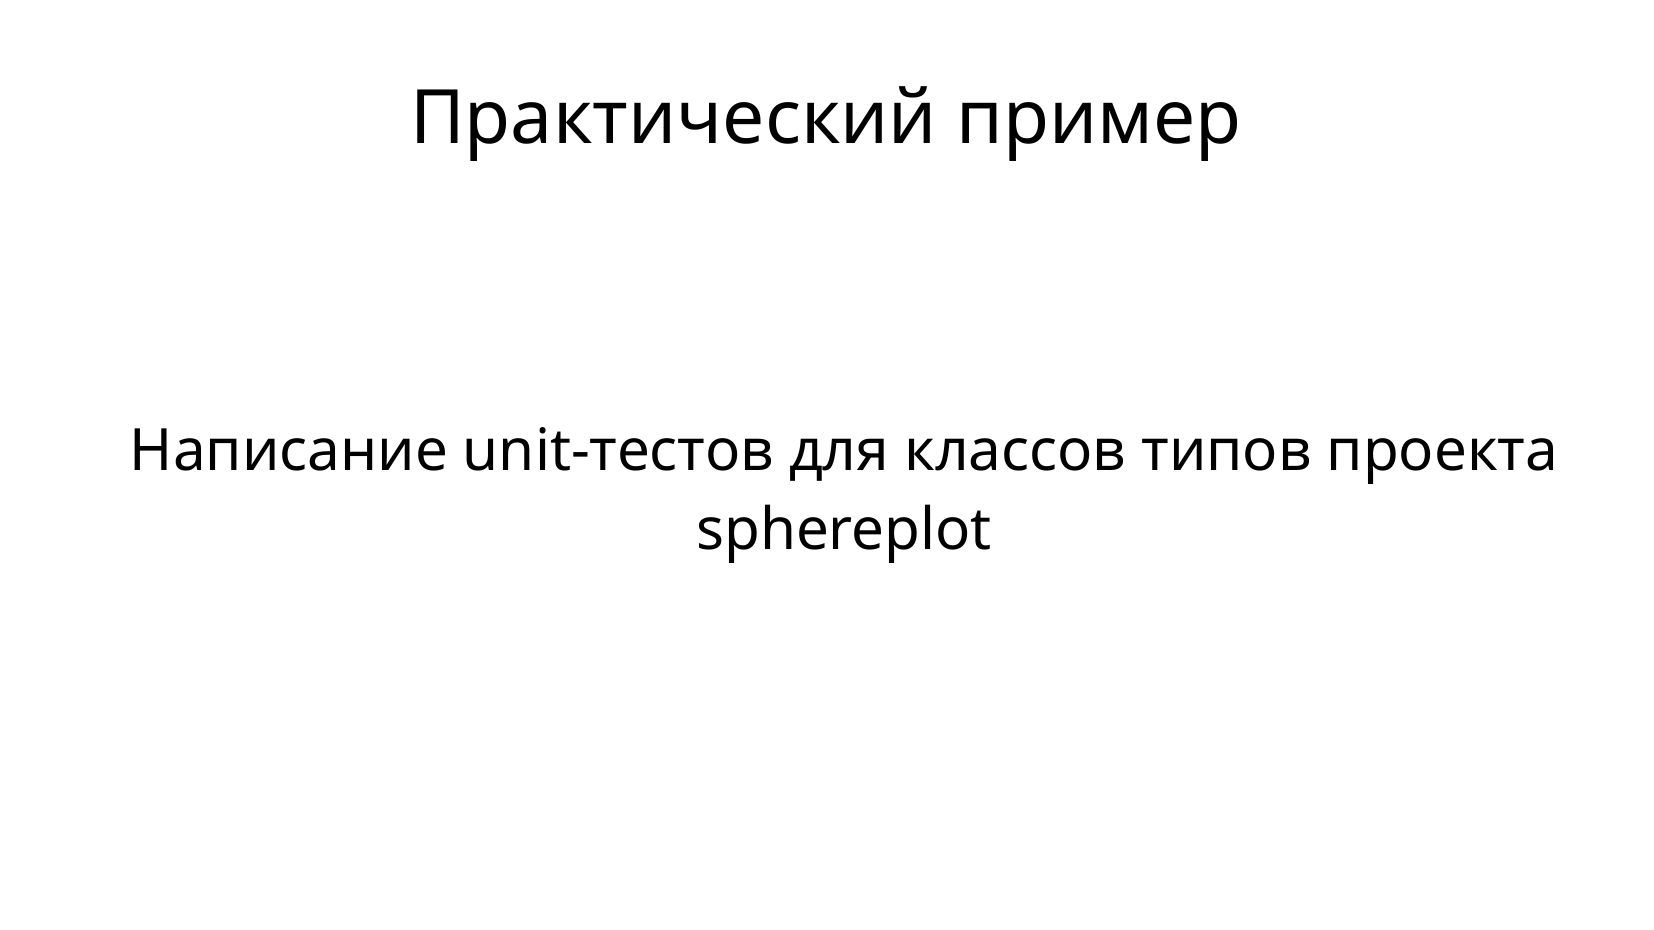

# Практический пример
Написание unit-тестов для классов типов проекта sphereplot